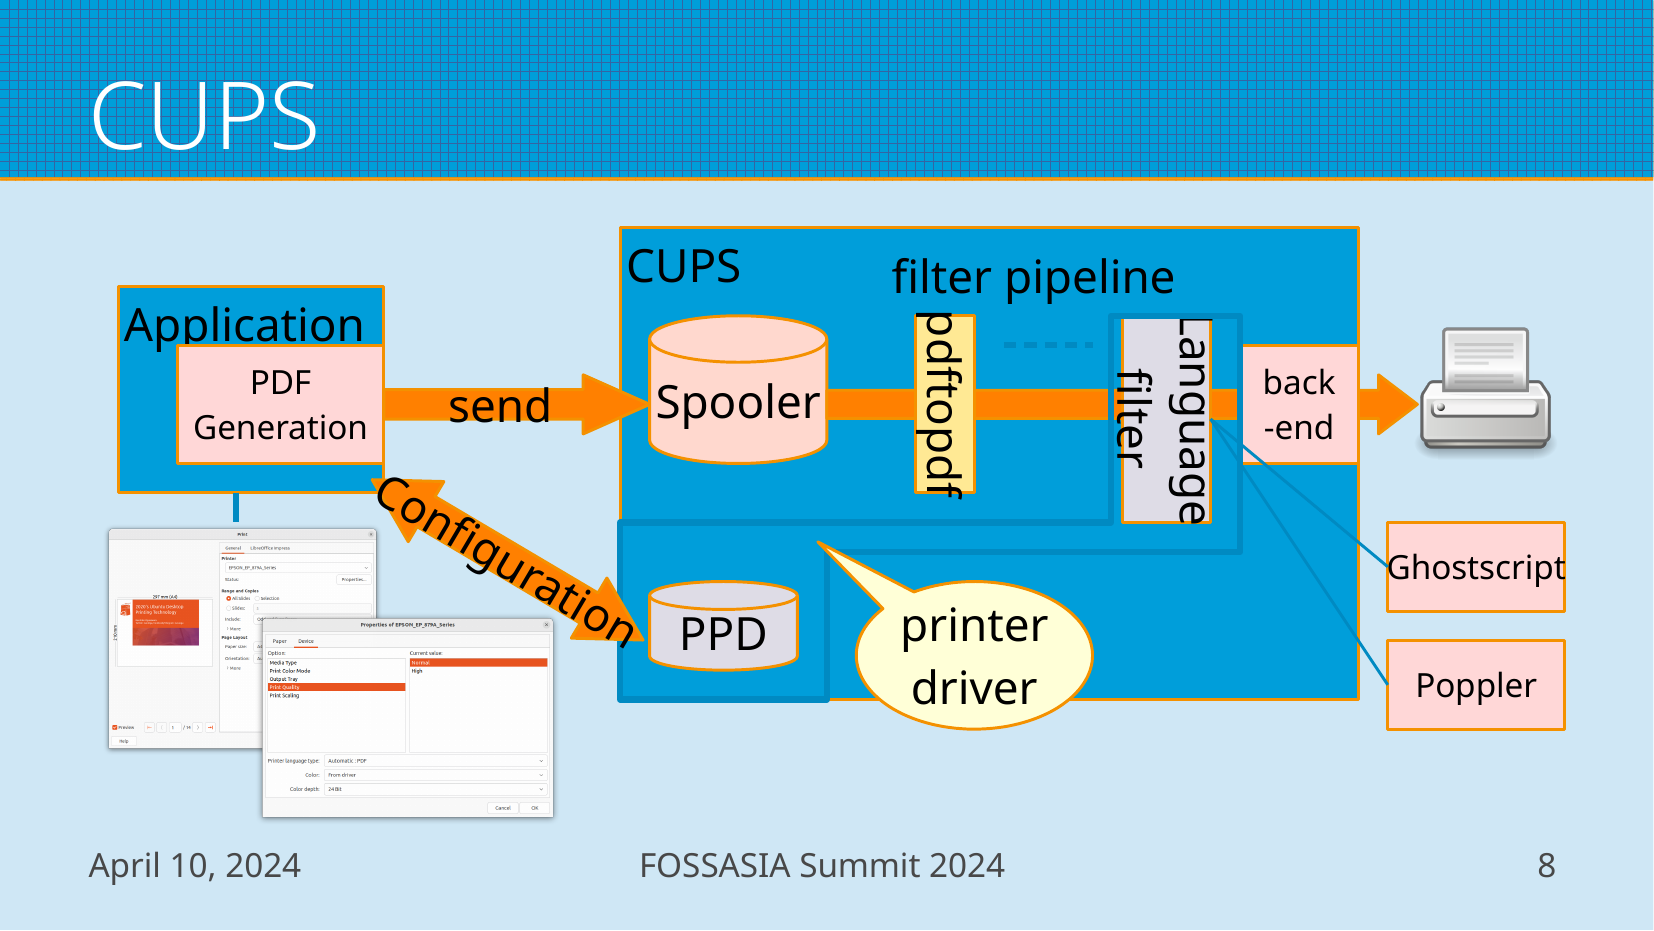

# CUPS
filter pipeline
CUPS
Application
Spooler
PDF
Generation
back
-end
send
pdftopdf
Language
filter
Ghostscript
Configuration
PPD
printer
driver
Poppler
April 10, 2024
FOSSASIA Summit 2024
8